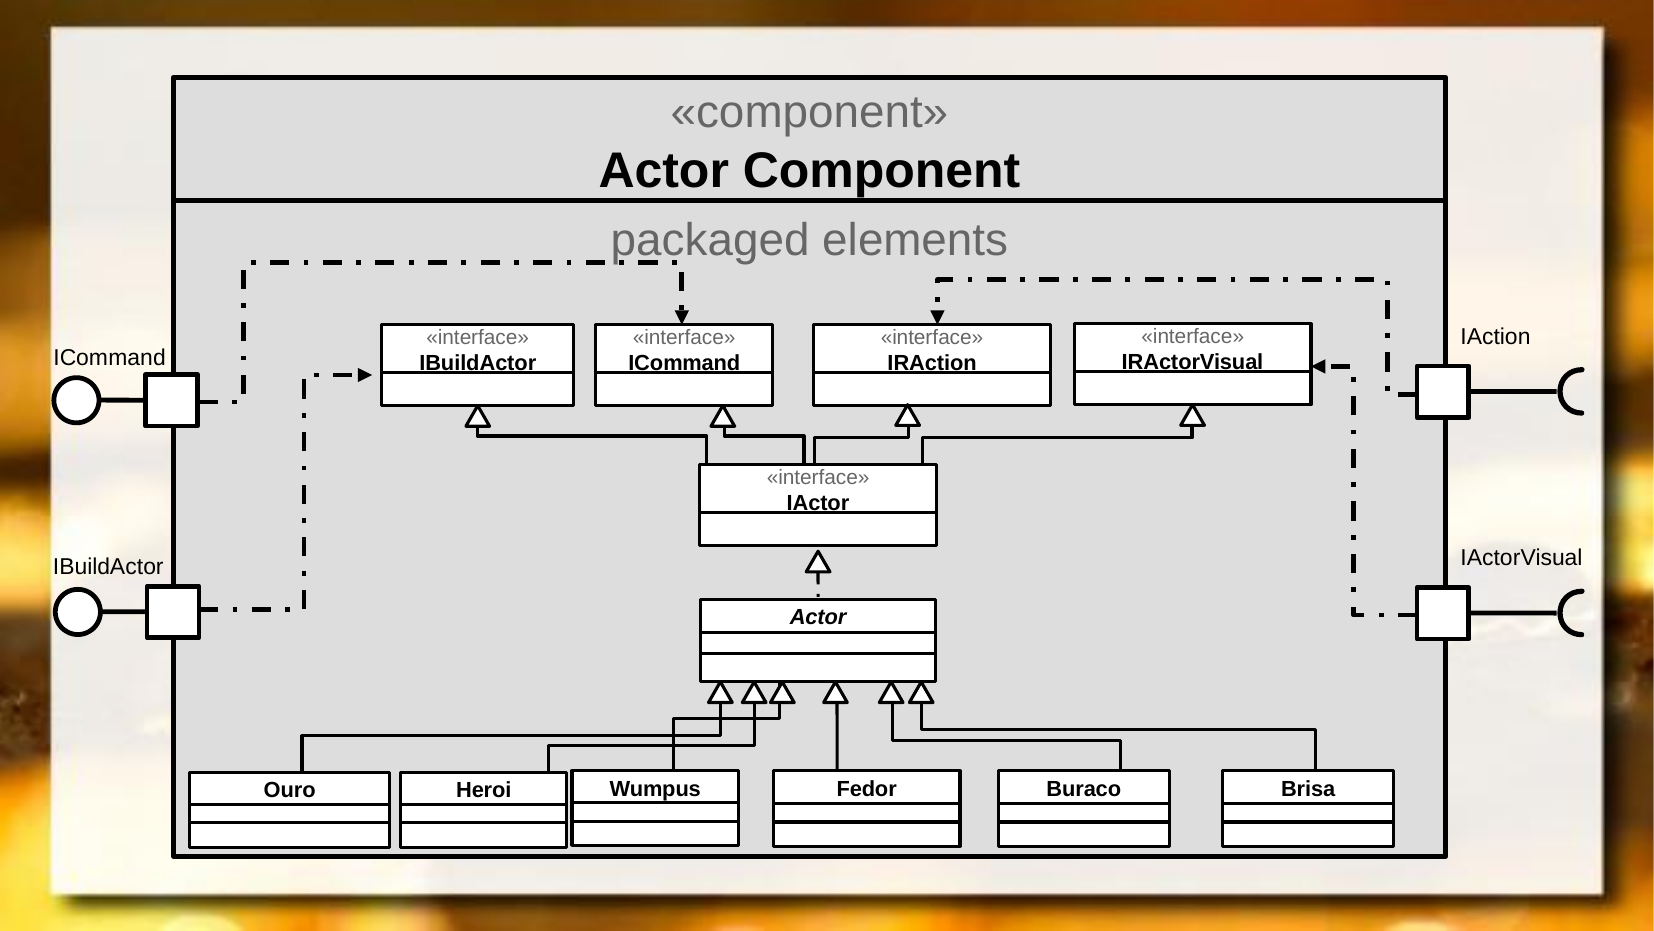

«component»
Actor Component
packaged elements
IAction
«interface»
IRActorVisual
«interface»
IBuildActor
«interface»
ICommand
«interface»
IRAction
ICommand
«interface»
IActor
IActorVisual
IBuildActor
Actor
Wumpus
Fedor
Buraco
Brisa
Ouro
Heroi